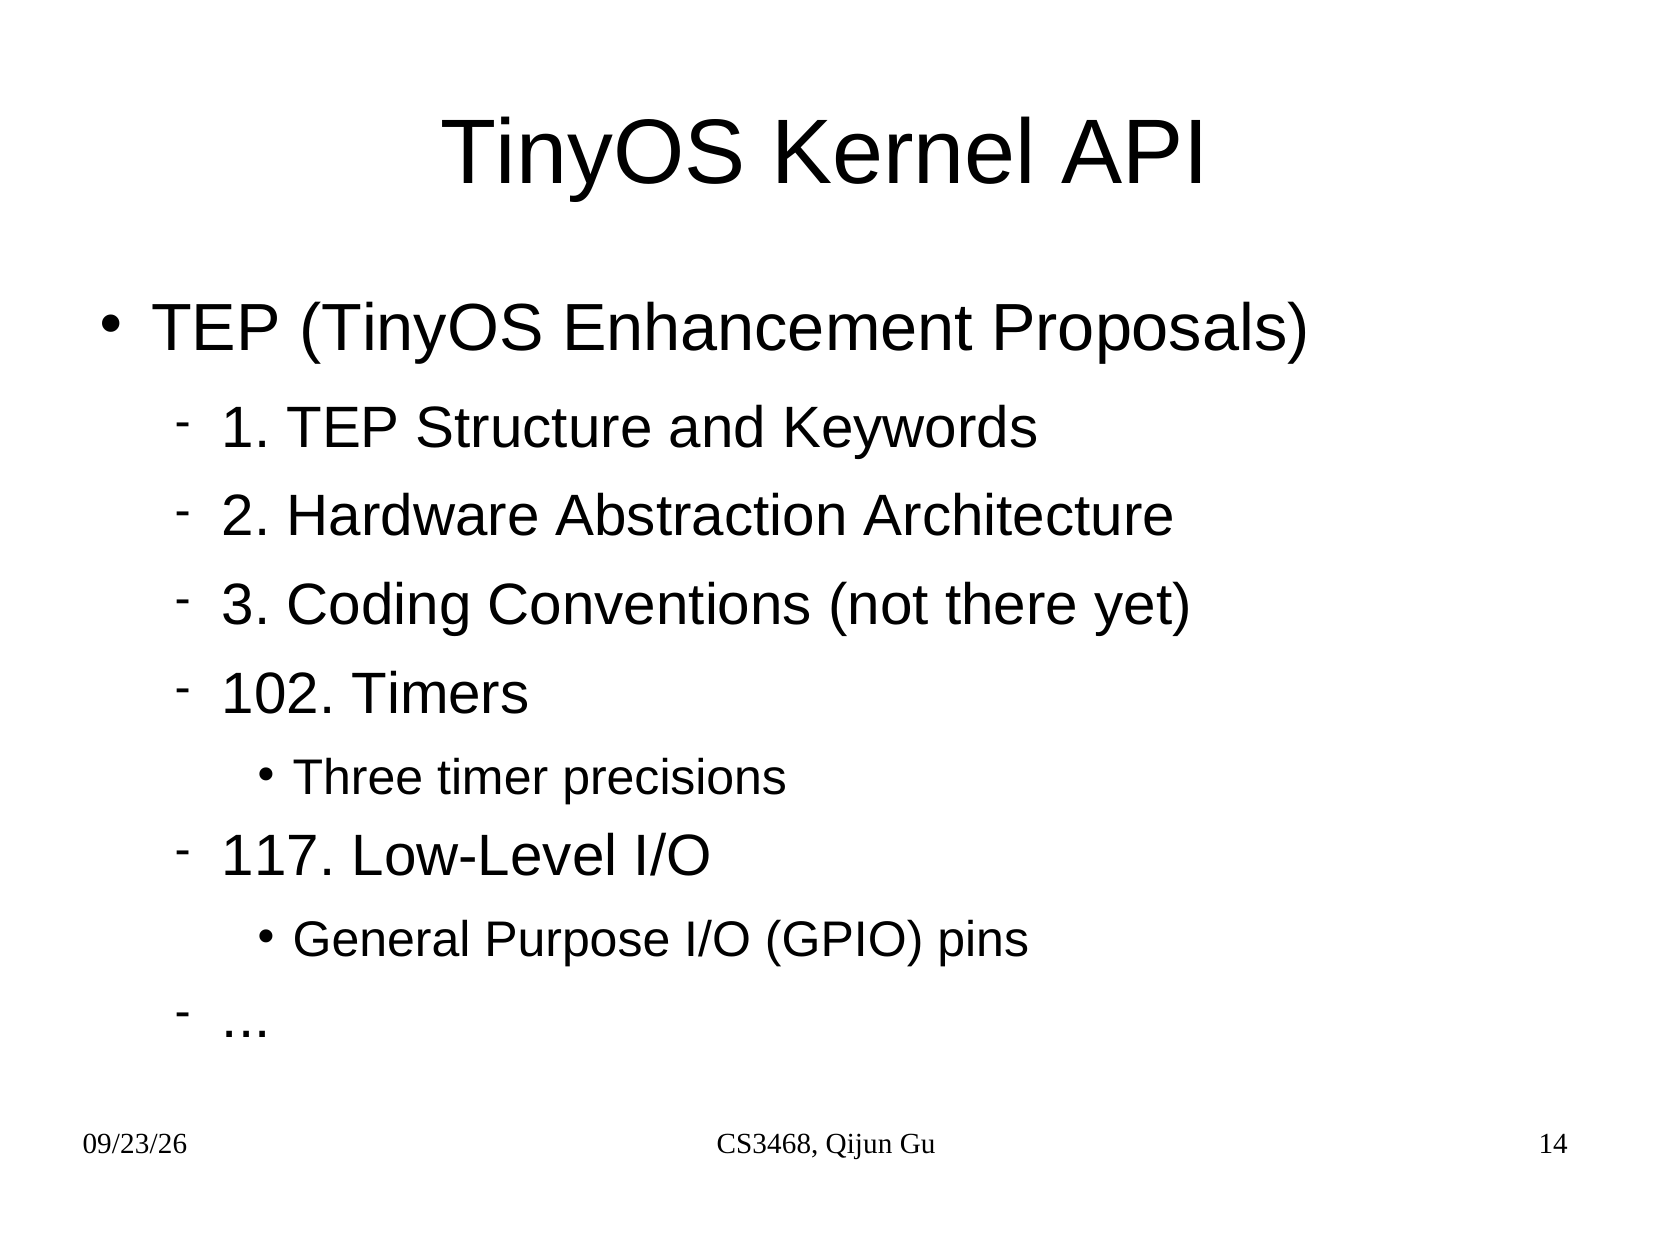

# TinyOS Kernel API
TEP (TinyOS Enhancement Proposals)
1. TEP Structure and Keywords
2. Hardware Abstraction Architecture
3. Coding Conventions (not there yet)
102. Timers
Three timer precisions
117. Low-Level I/O
General Purpose I/O (GPIO) pins
...
CS3468, Qijun Gu
14